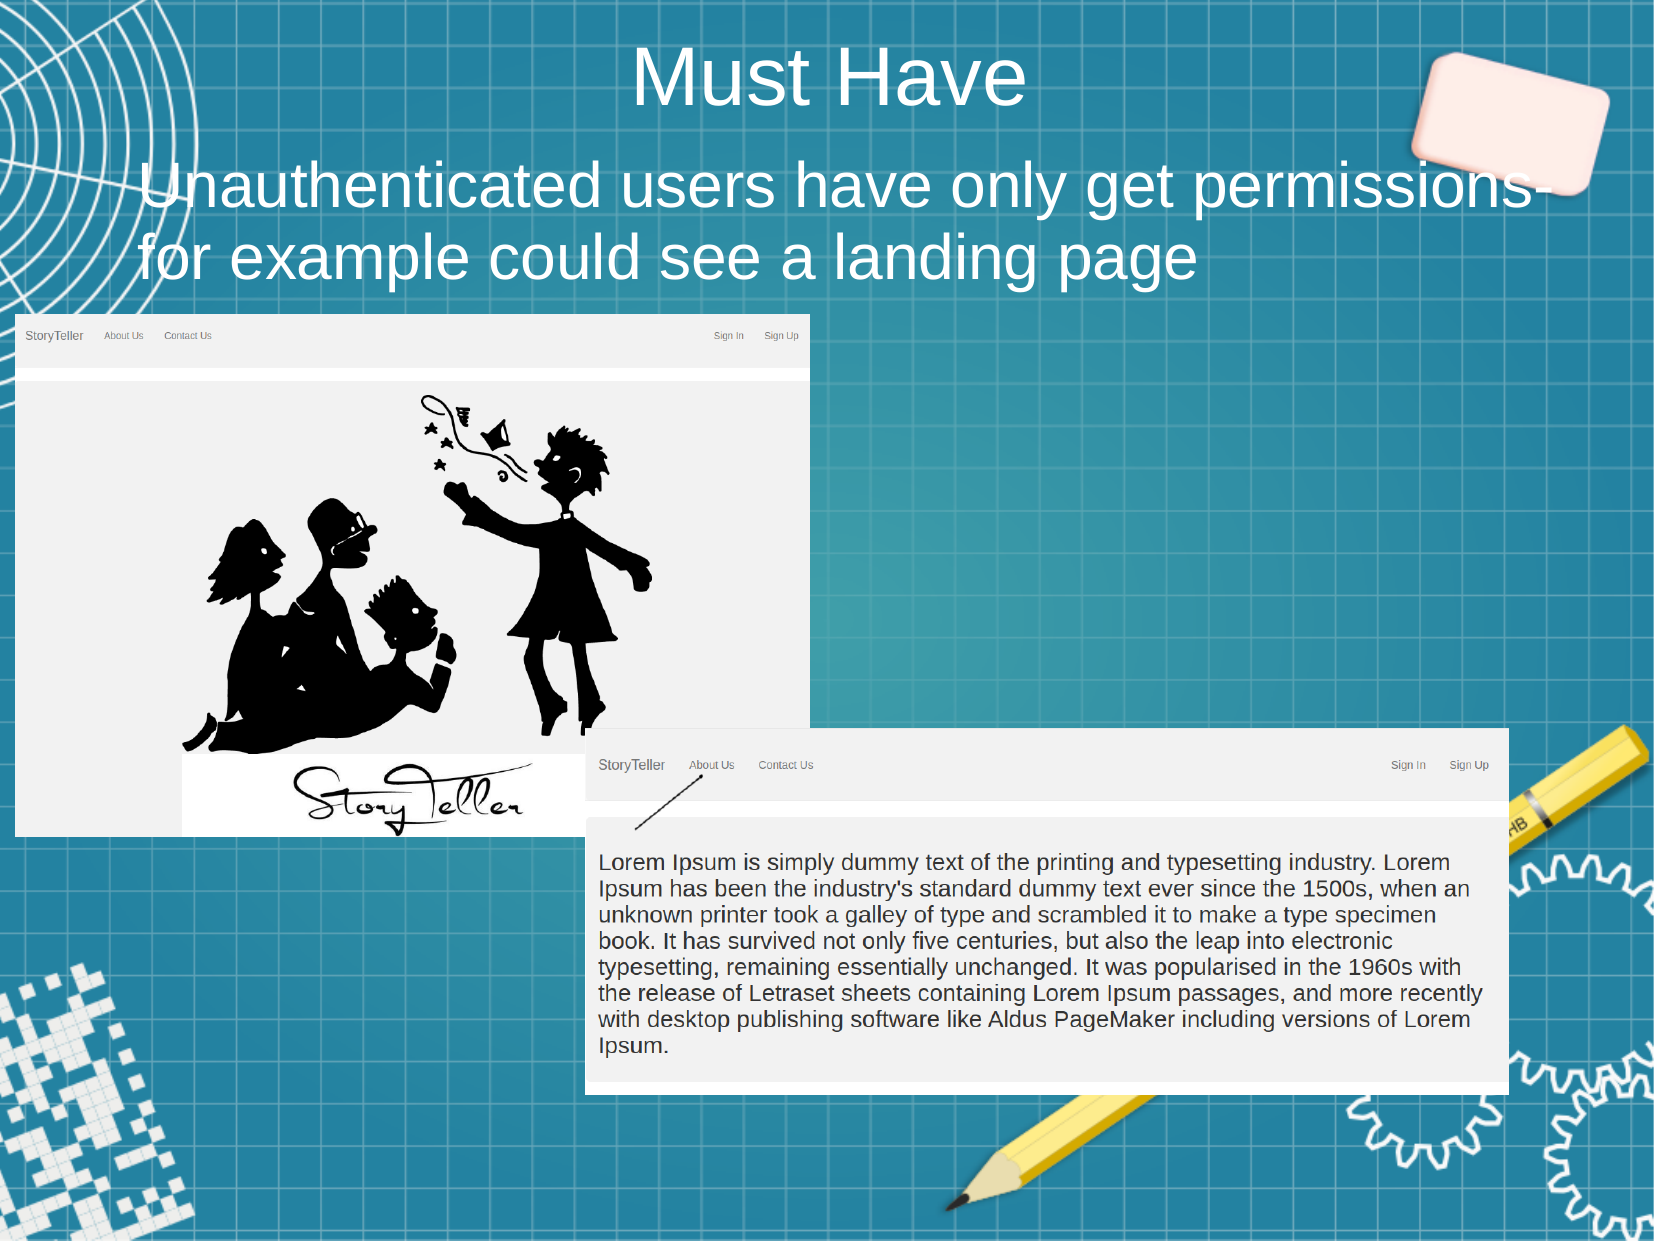

# Must Have
Unauthenticated users have only get permissions- for example could see a landing page